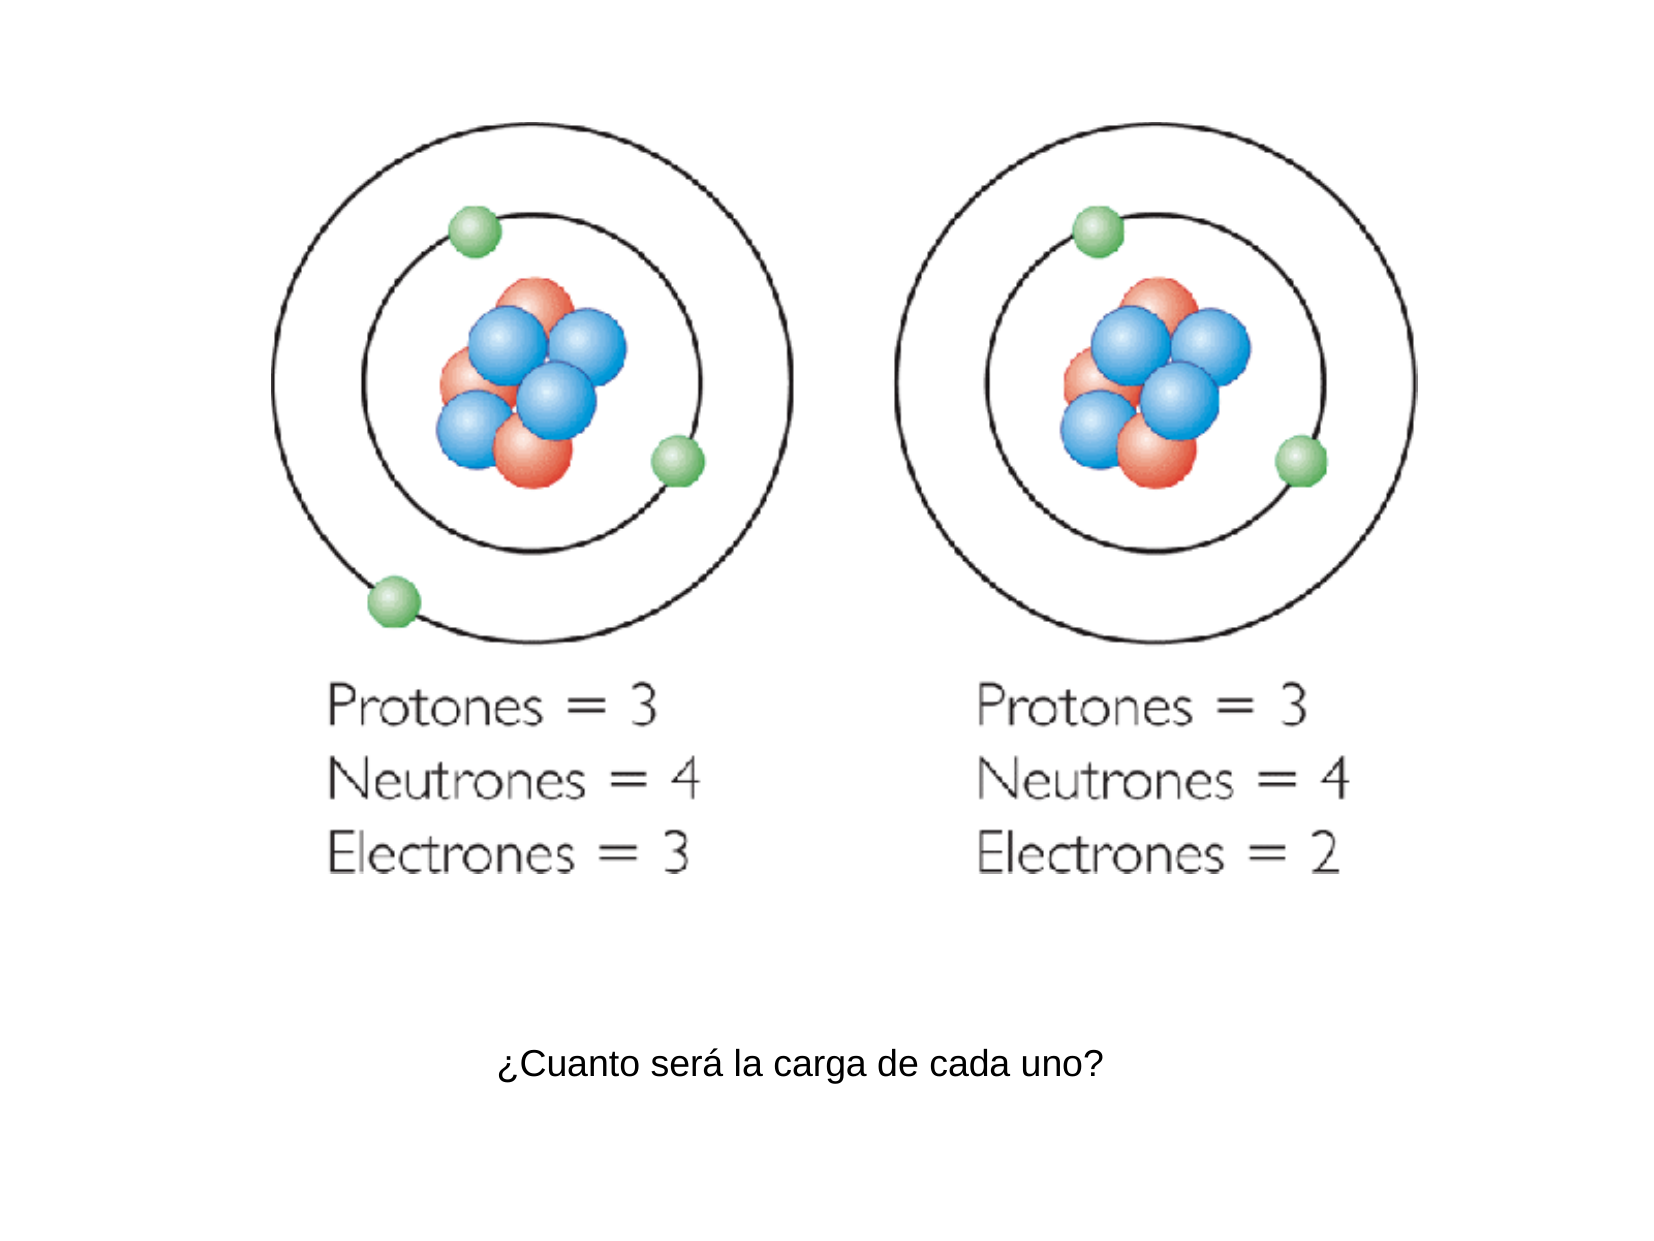

¿Cuanto será la carga de cada uno?